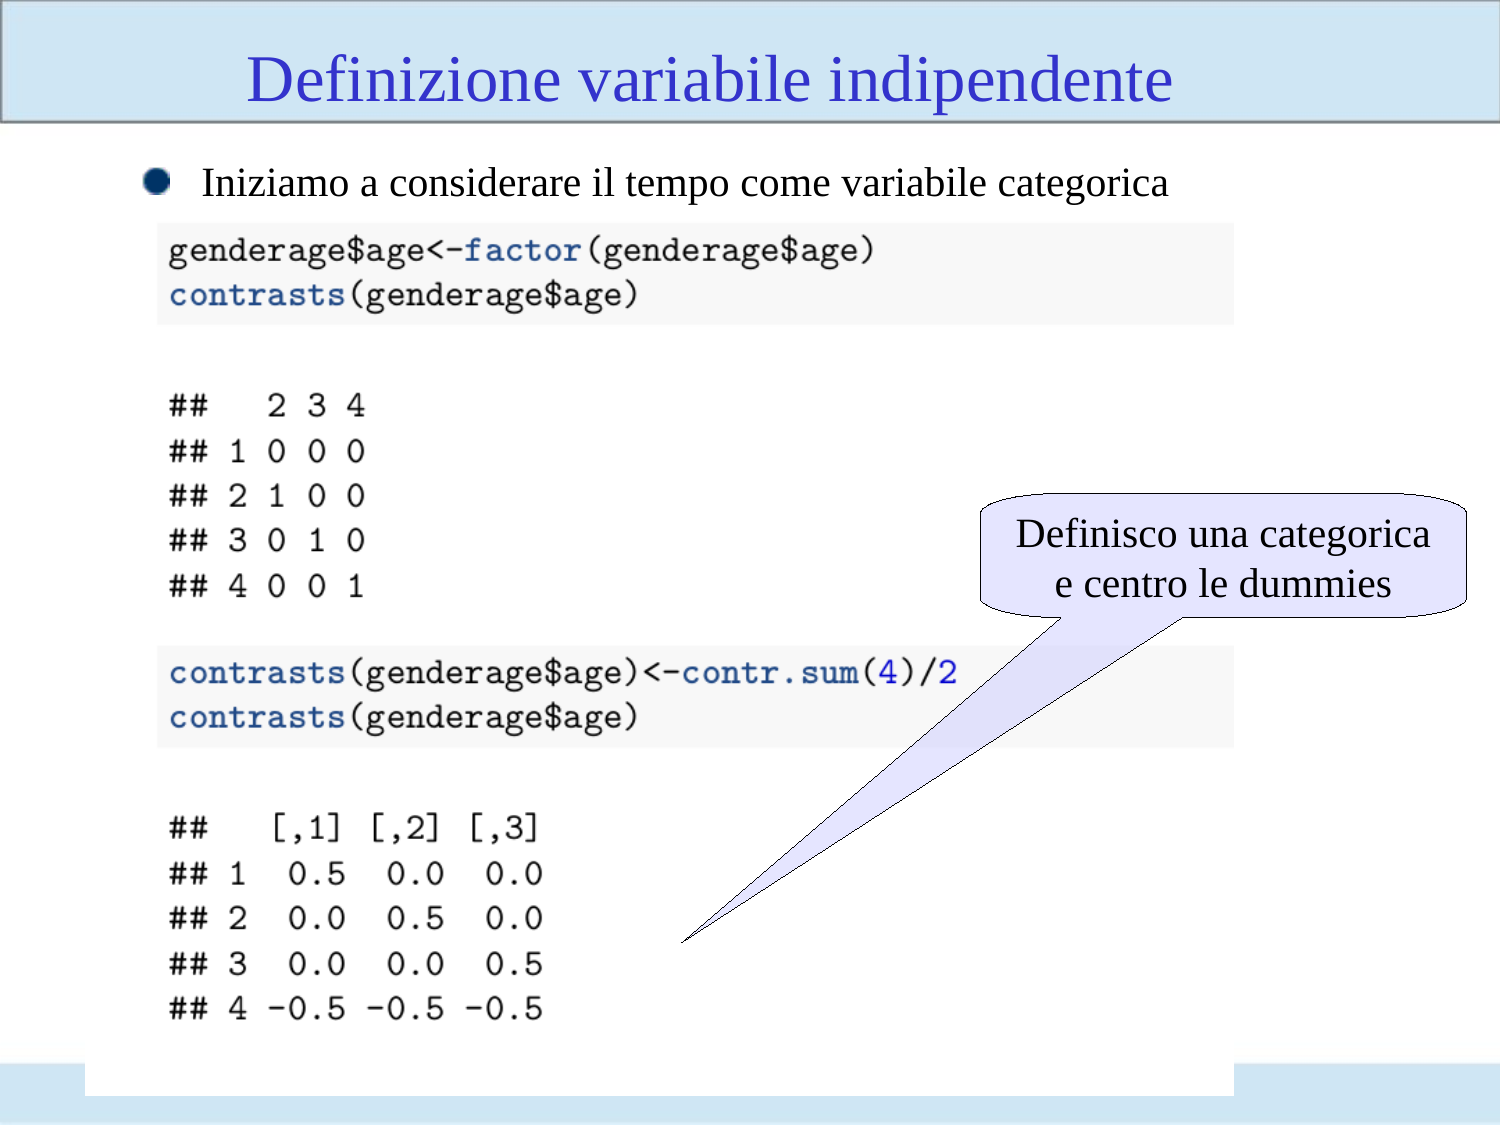

# Definizione variabile indipendente
Iniziamo a considerare il tempo come variabile categorica
Definisco una categorica e centro le dummies